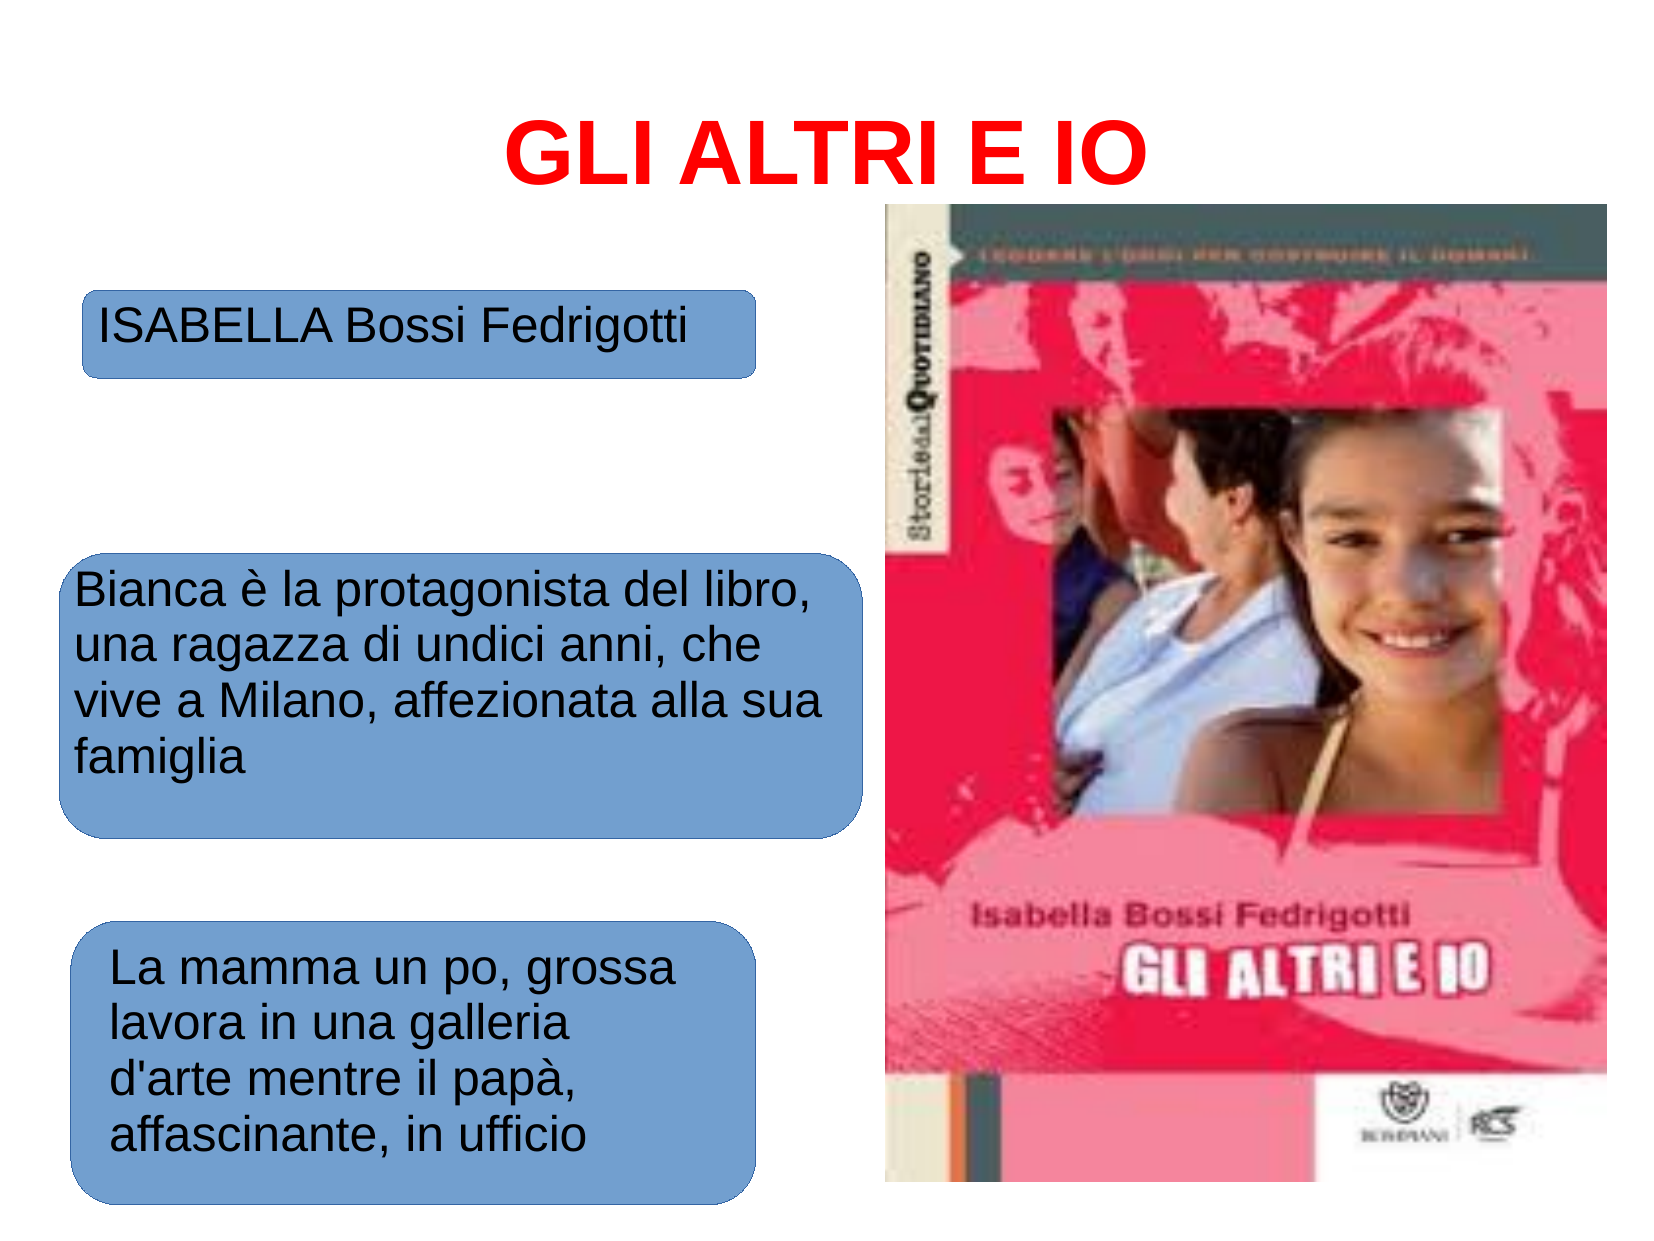

# GLI ALTRI E IO
ISABELLA Bossi Fedrigotti
Bianca è la protagonista del libro, una ragazza di undici anni, che vive a Milano, affezionata alla sua famiglia
La mamma un po, grossa lavora in una galleria d'arte mentre il papà, affascinante, in ufficio